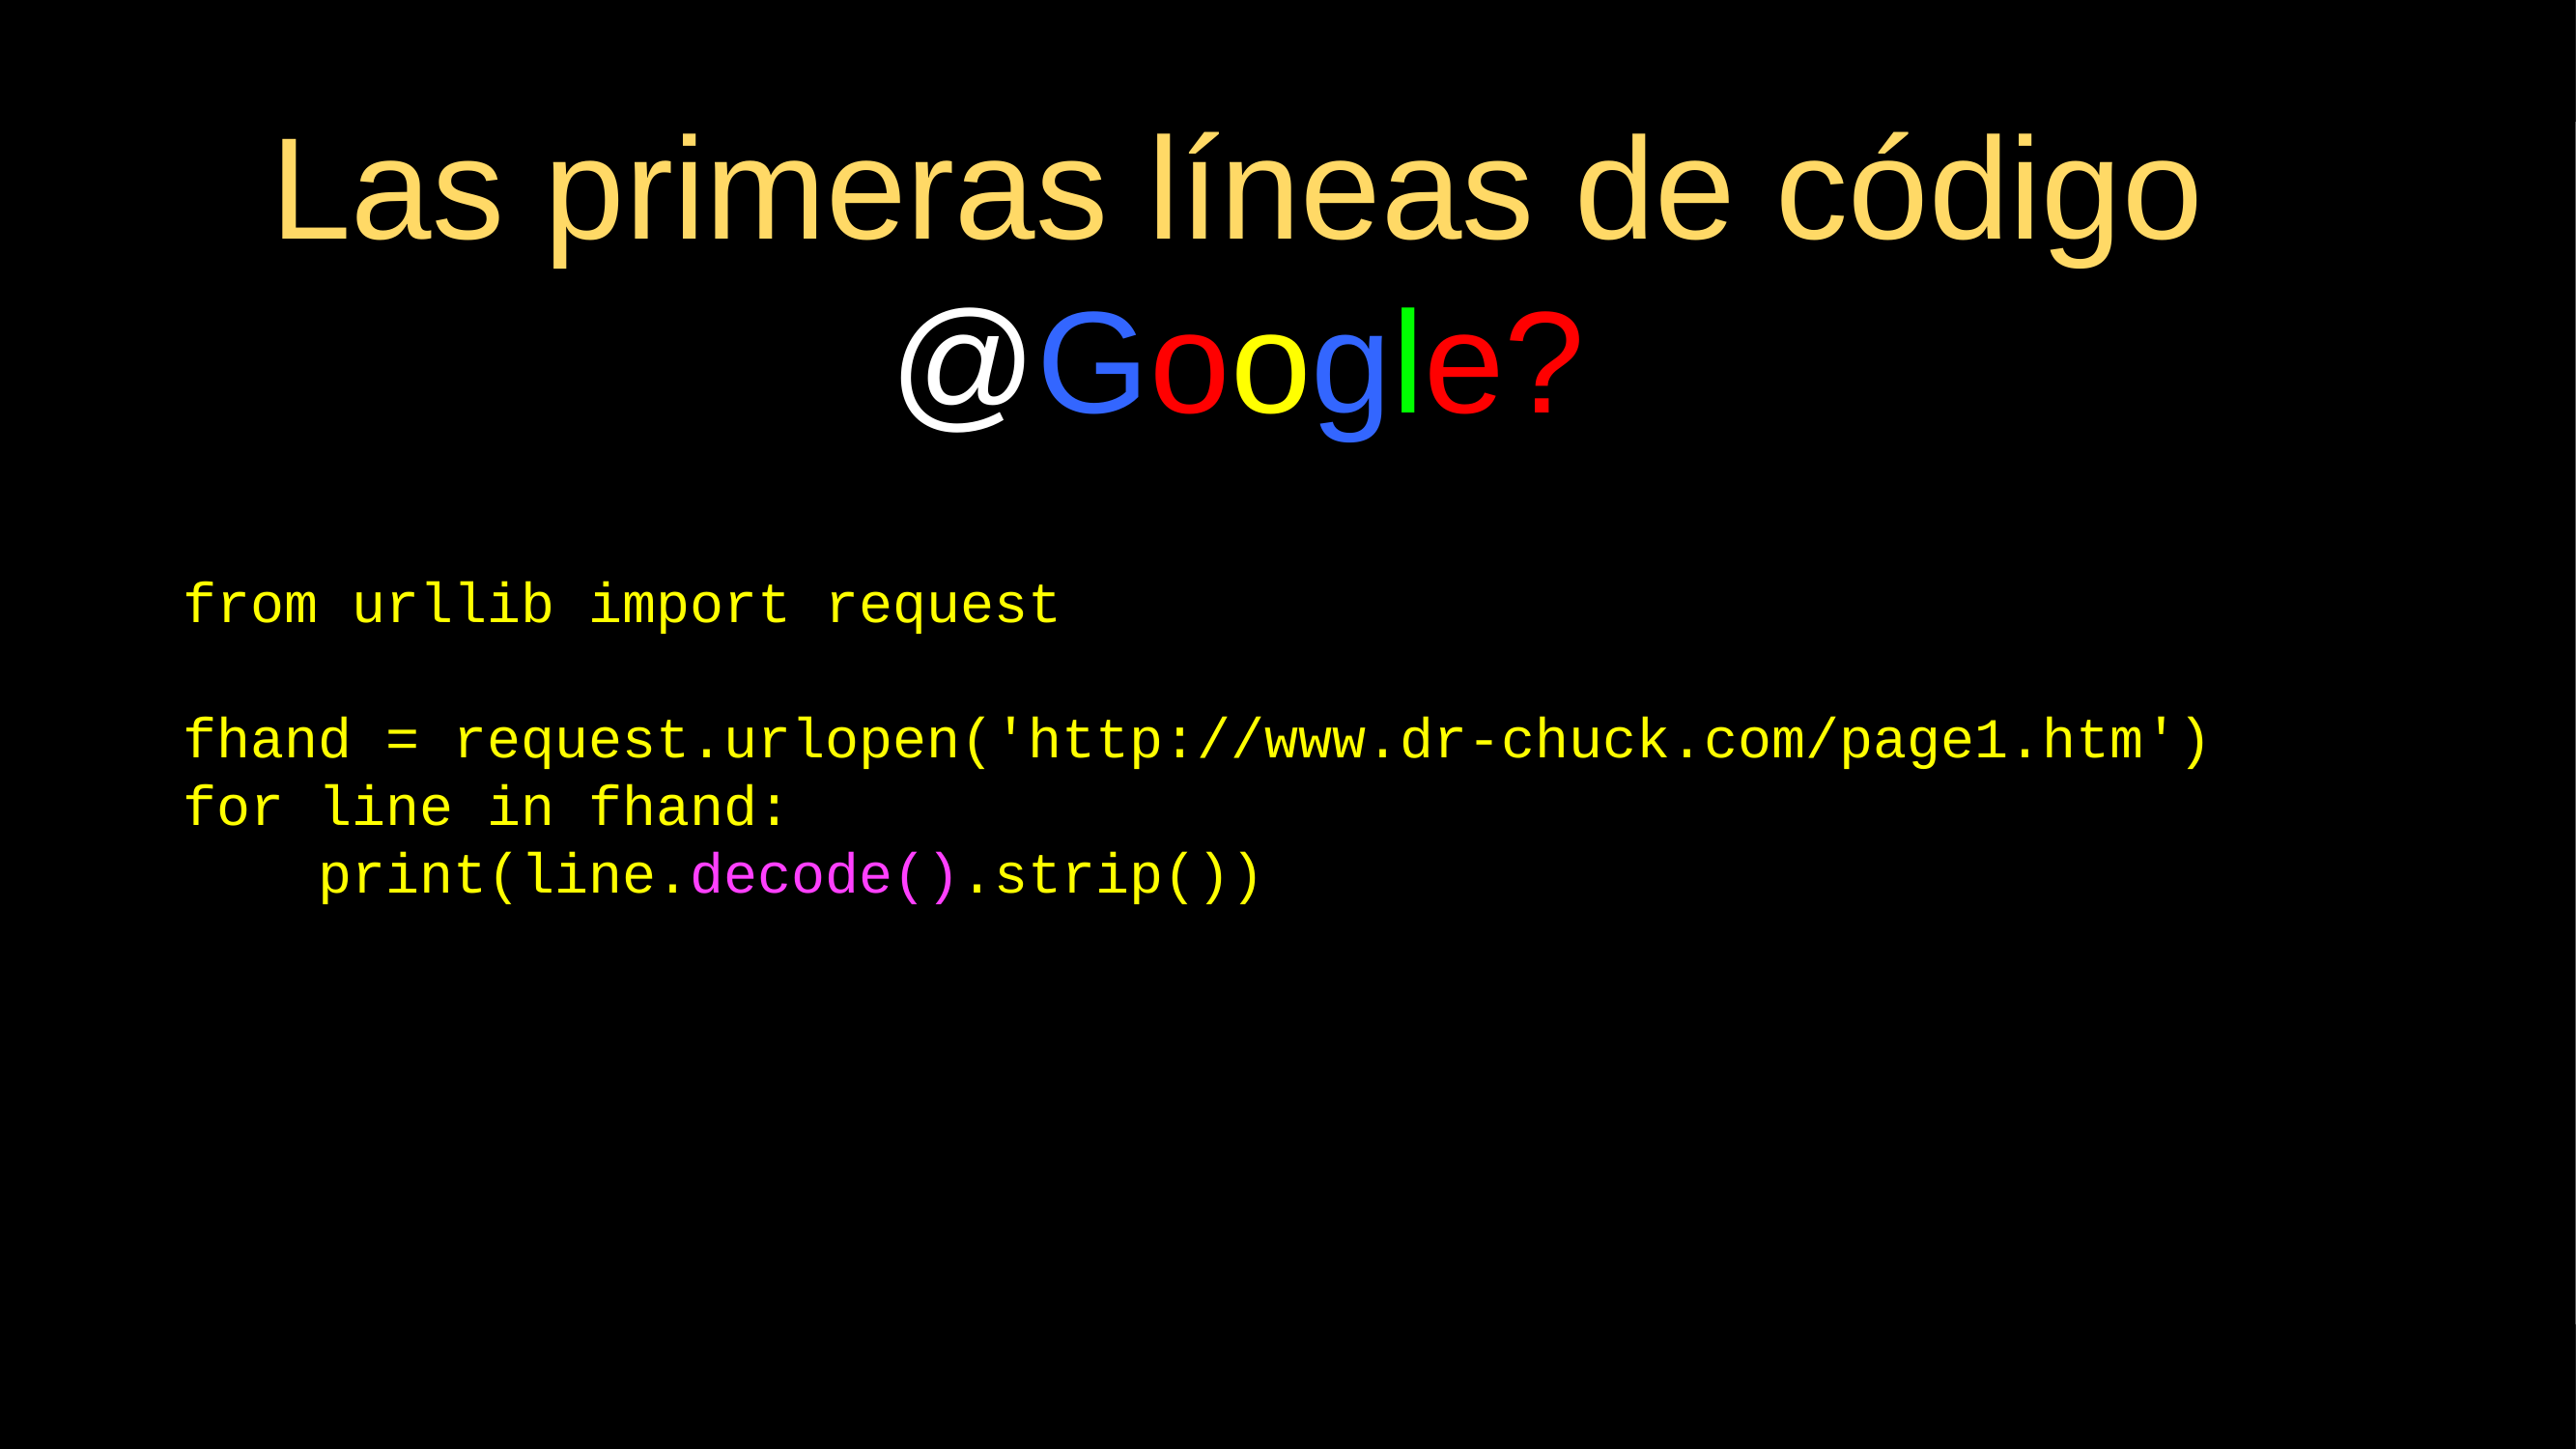

# Las primeras líneas de código @Google?
from urllib import request
fhand = request.urlopen('http://www.dr-chuck.com/page1.htm')
for line in fhand:
 print(line.decode().strip())